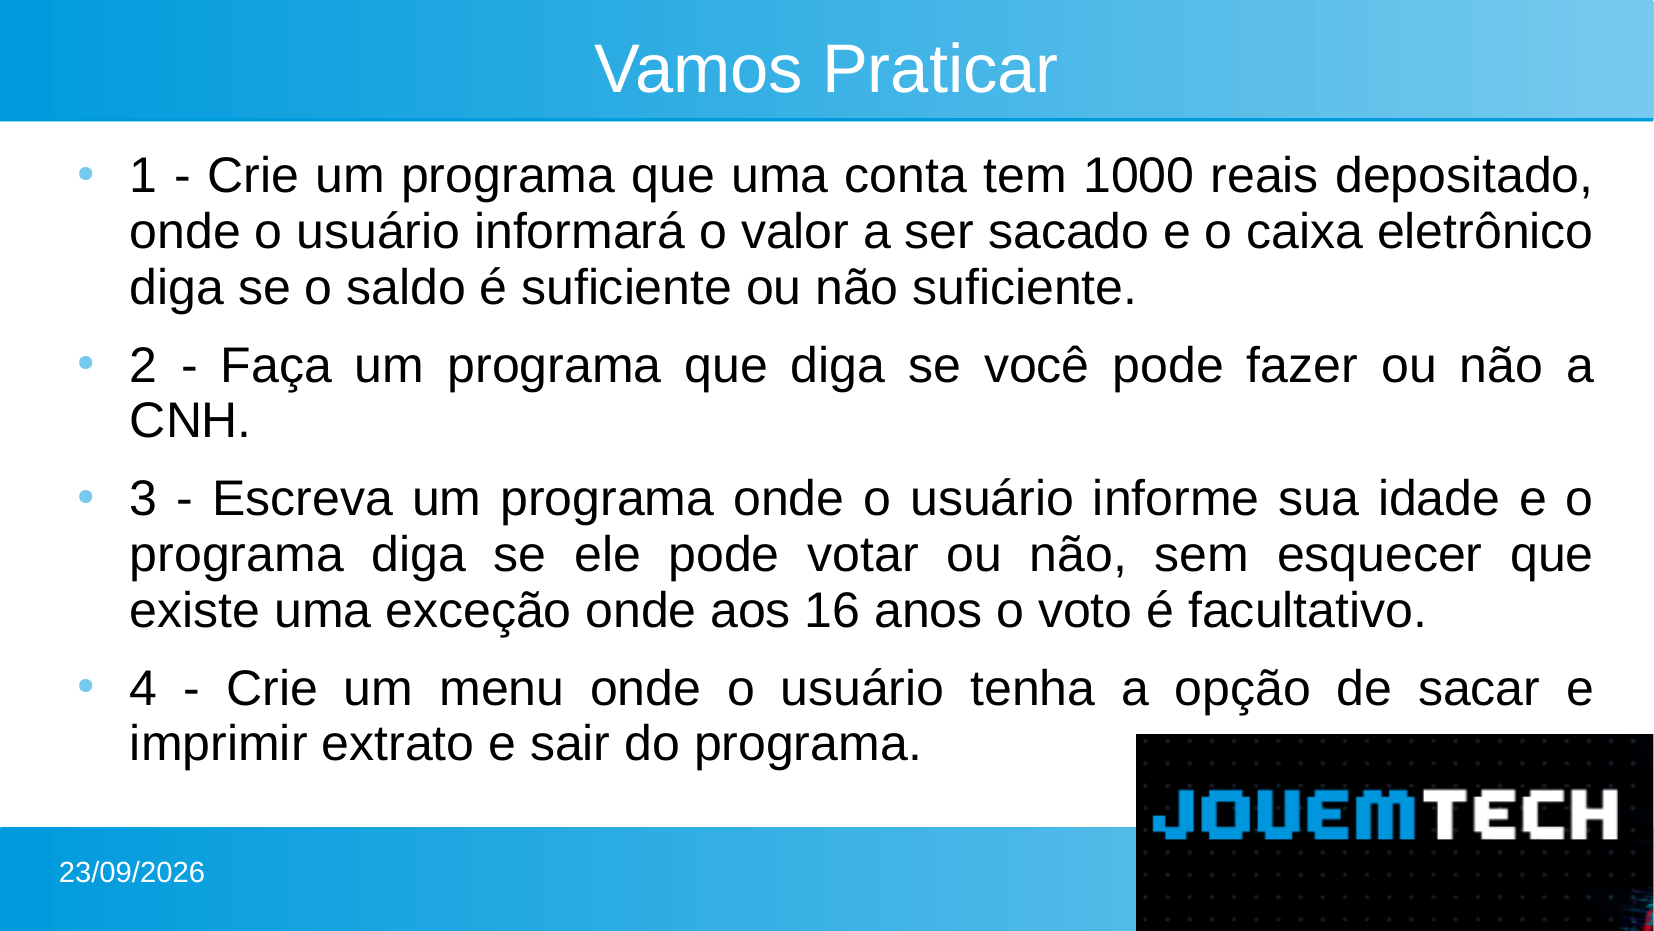

# Vamos Praticar
1 - Crie um programa que uma conta tem 1000 reais depositado, onde o usuário informará o valor a ser sacado e o caixa eletrônico diga se o saldo é suficiente ou não suficiente.
2 - Faça um programa que diga se você pode fazer ou não a CNH.
3 - Escreva um programa onde o usuário informe sua idade e o programa diga se ele pode votar ou não, sem esquecer que existe uma exceção onde aos 16 anos o voto é facultativo.
4 - Crie um menu onde o usuário tenha a opção de sacar e imprimir extrato e sair do programa.
16